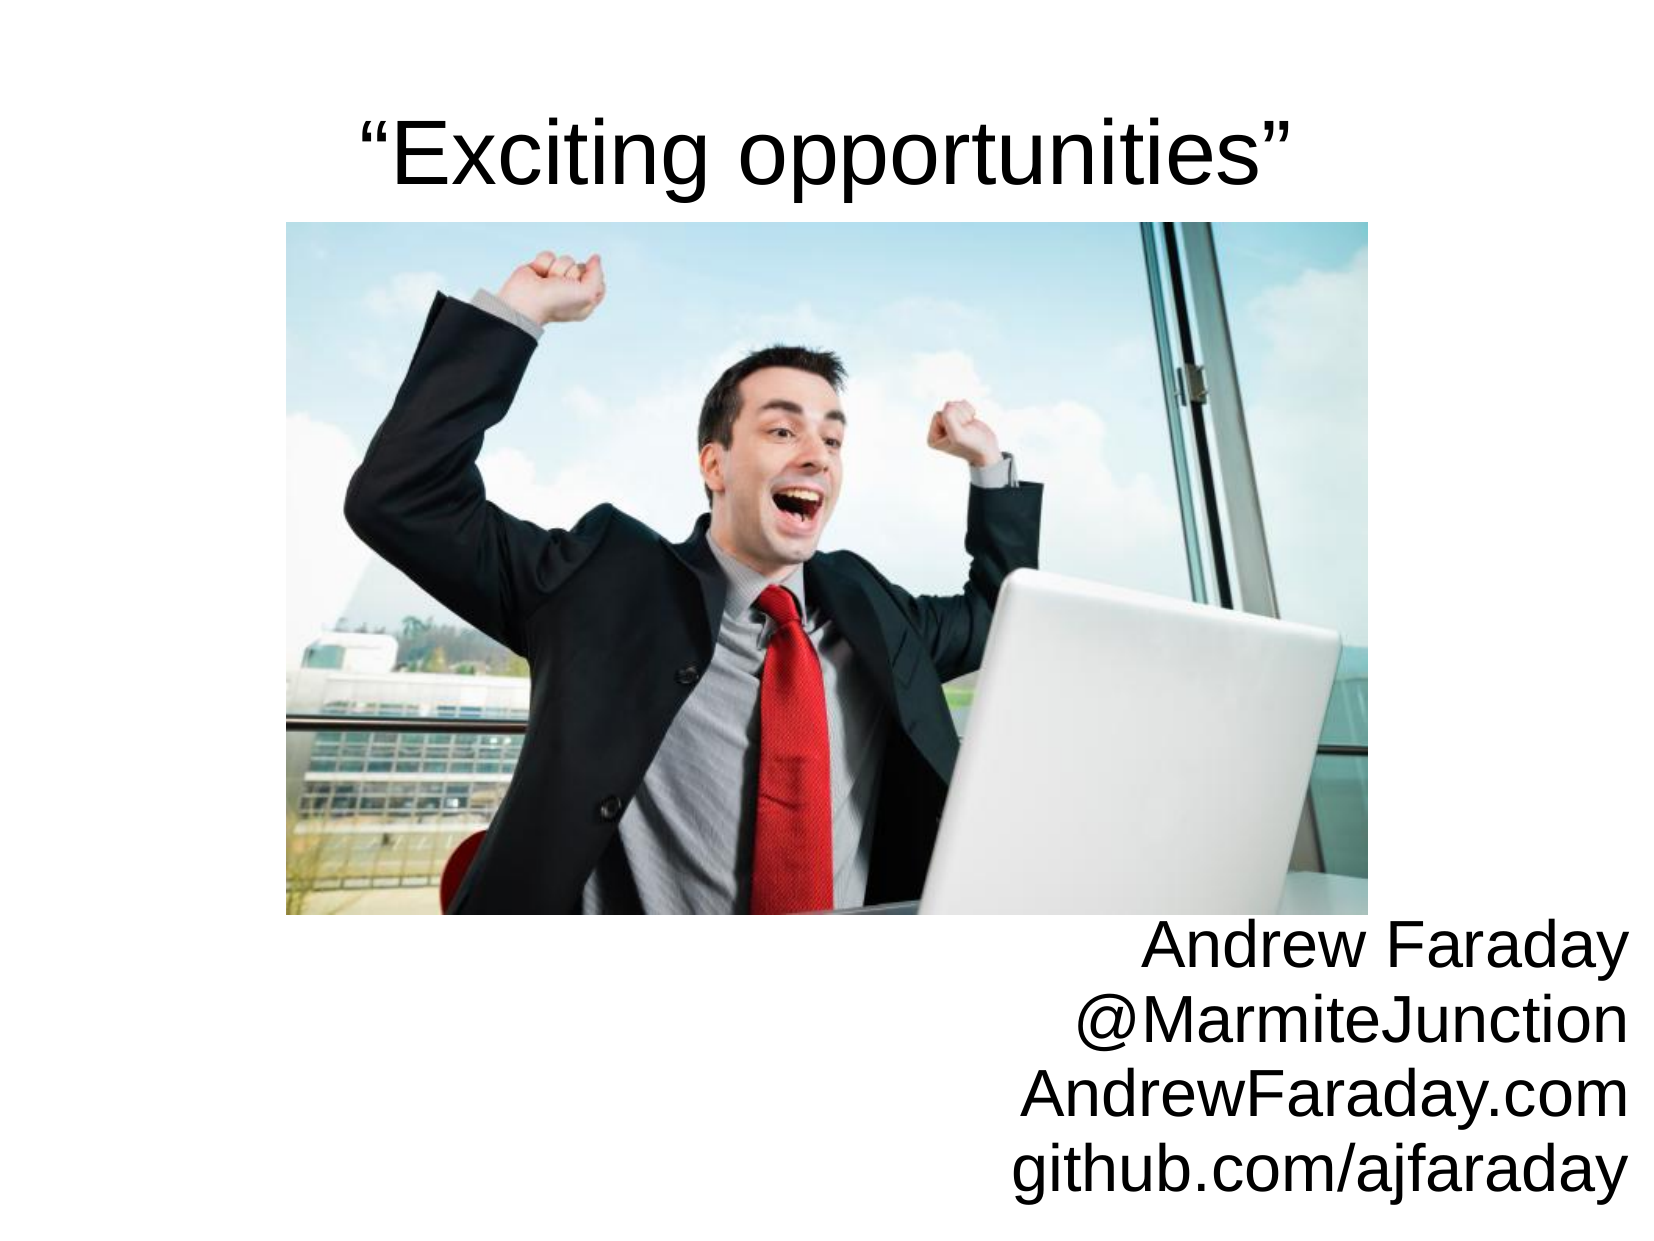

# “Exciting opportunities”
Andrew Faraday
@MarmiteJunction
AndrewFaraday.com
github.com/ajfaraday